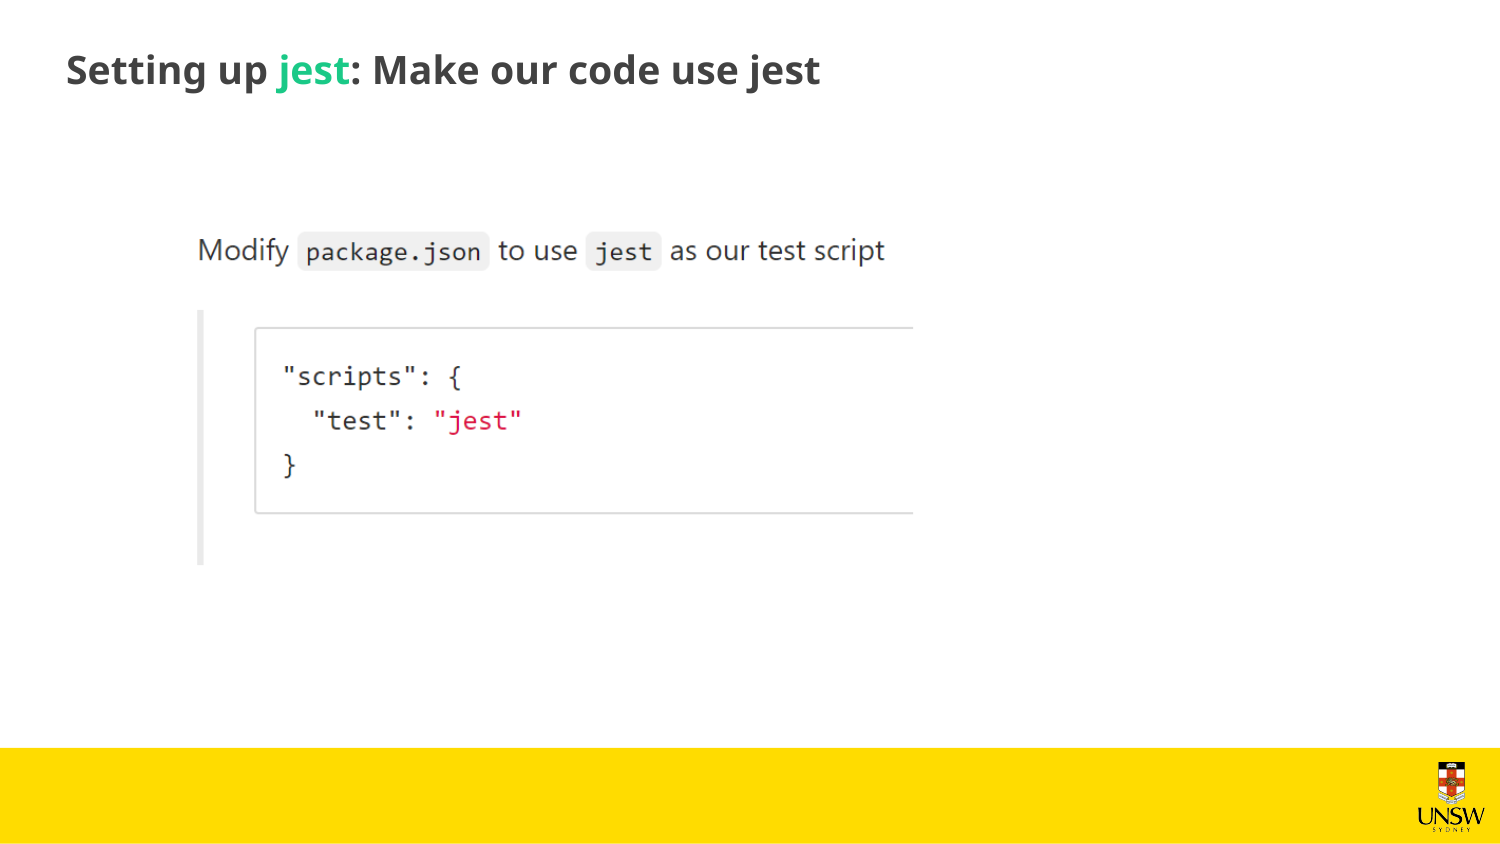

Setting up jest: Make our code use jest